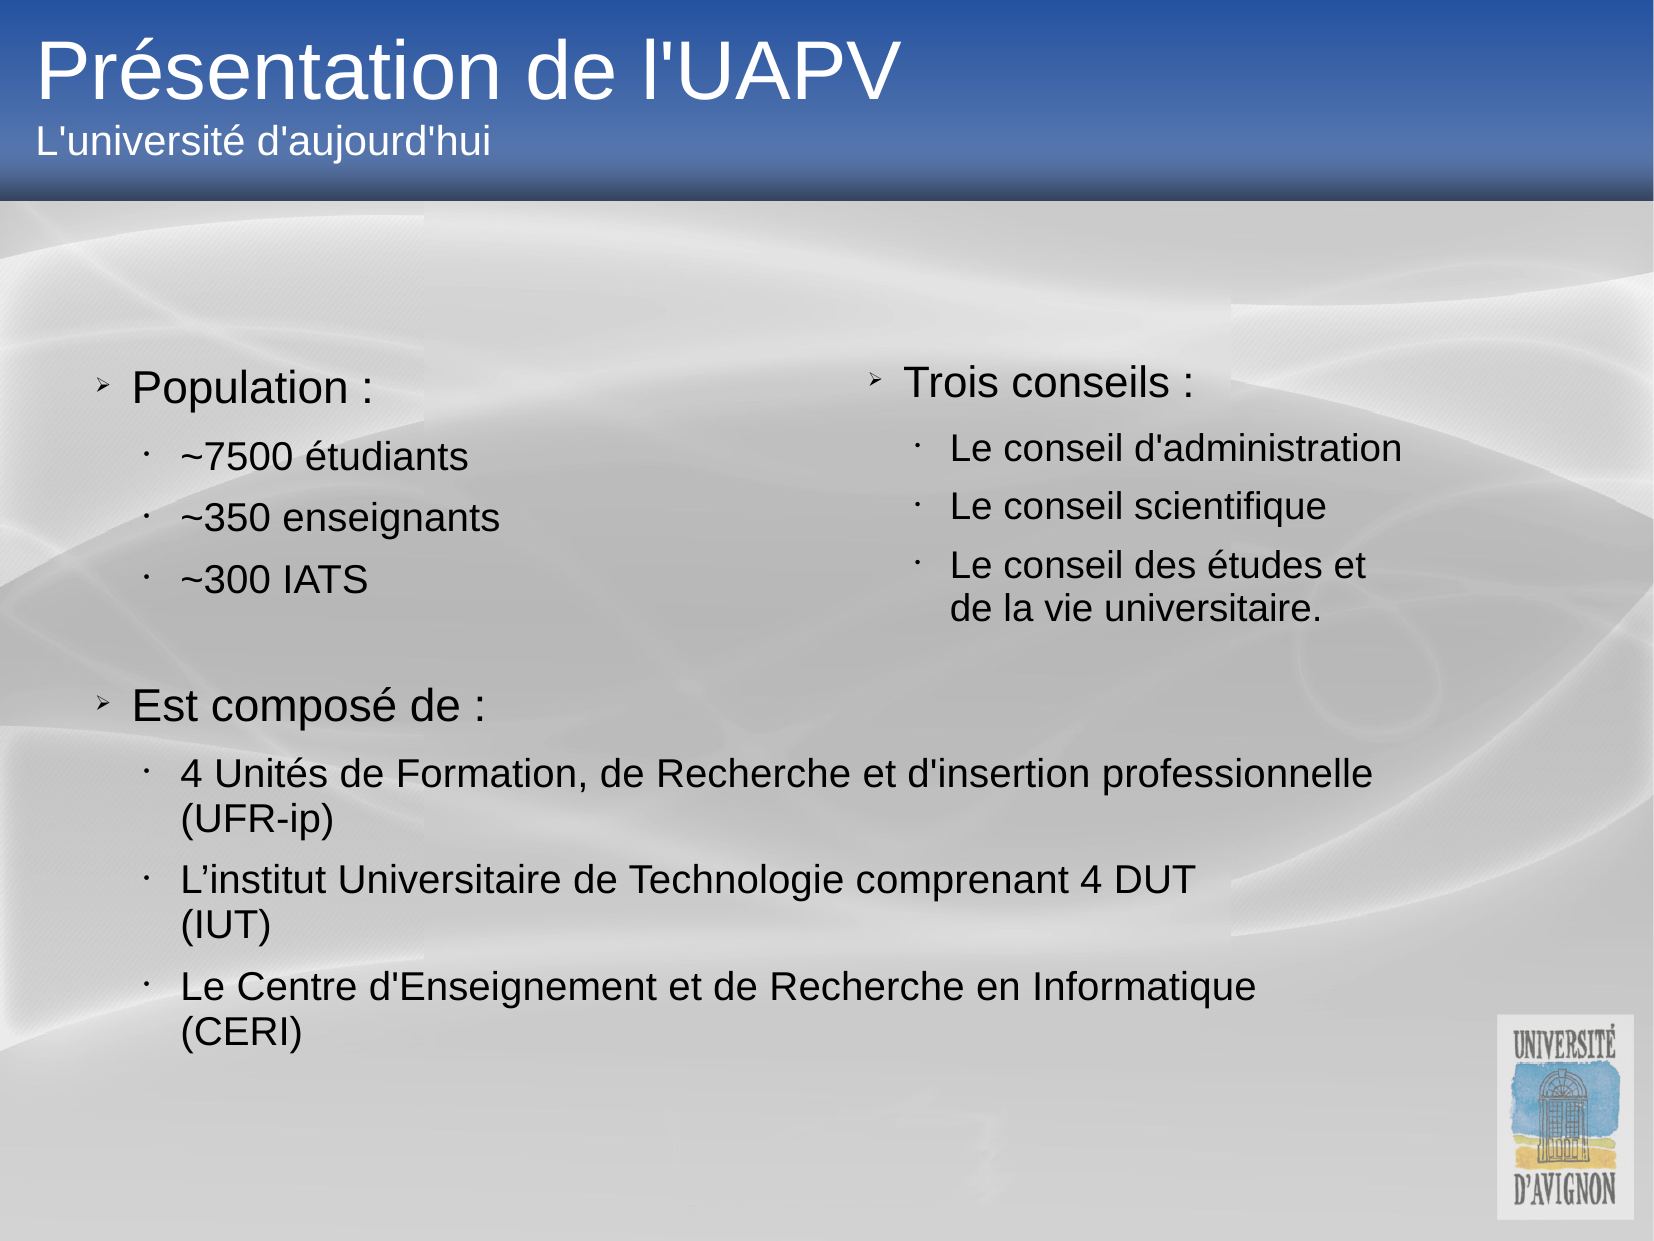

# Présentation de l'UAPV L'université d'aujourd'hui
Trois conseils :
Le conseil d'administration
Le conseil scientifique
Le conseil des études et
de la vie universitaire.
Population :
~7500 étudiants
~350 enseignants
~300 IATS
Est composé de :
4 Unités de Formation, de Recherche et d'insertion professionnelle
(UFR-ip)
L’institut Universitaire de Technologie comprenant 4 DUT
(IUT)
Le Centre d'Enseignement et de Recherche en Informatique
(CERI)